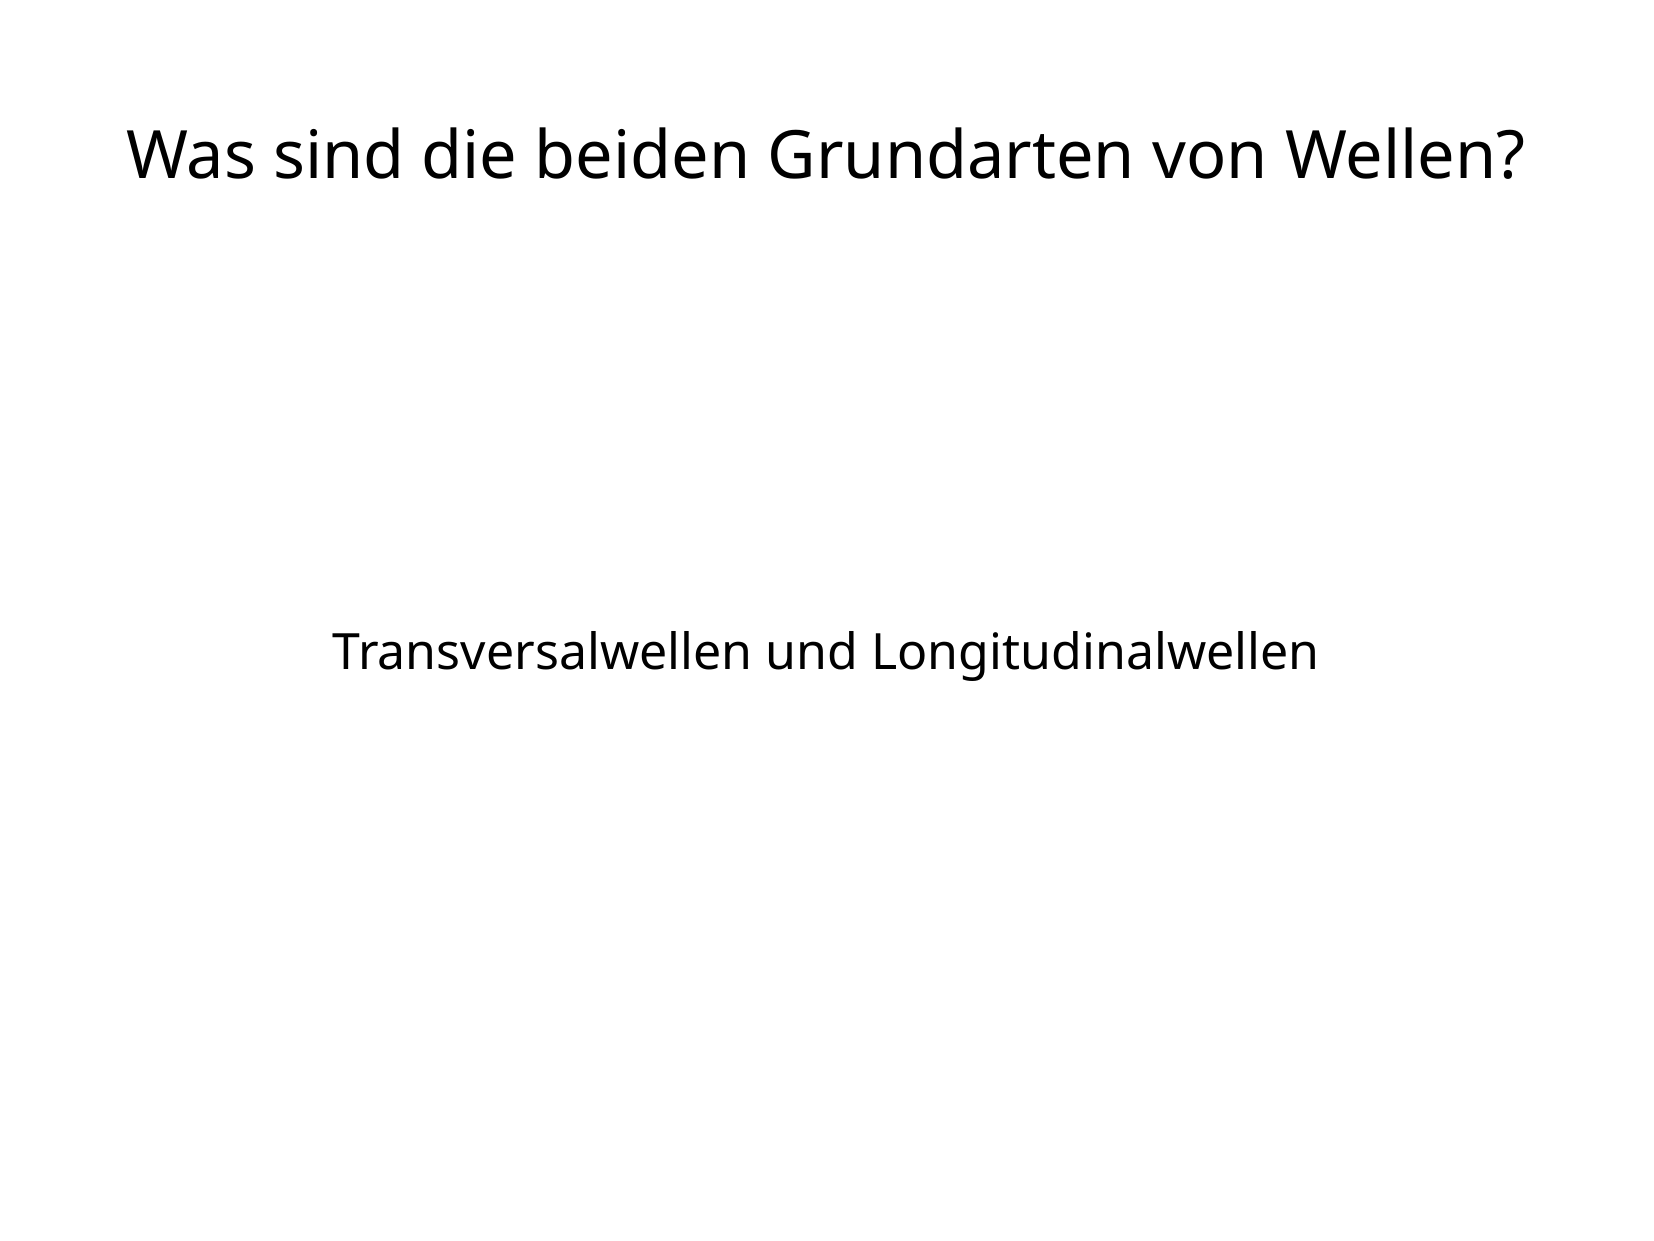

# Was sind die beiden Grundarten von Wellen?
Transversalwellen und Longitudinalwellen